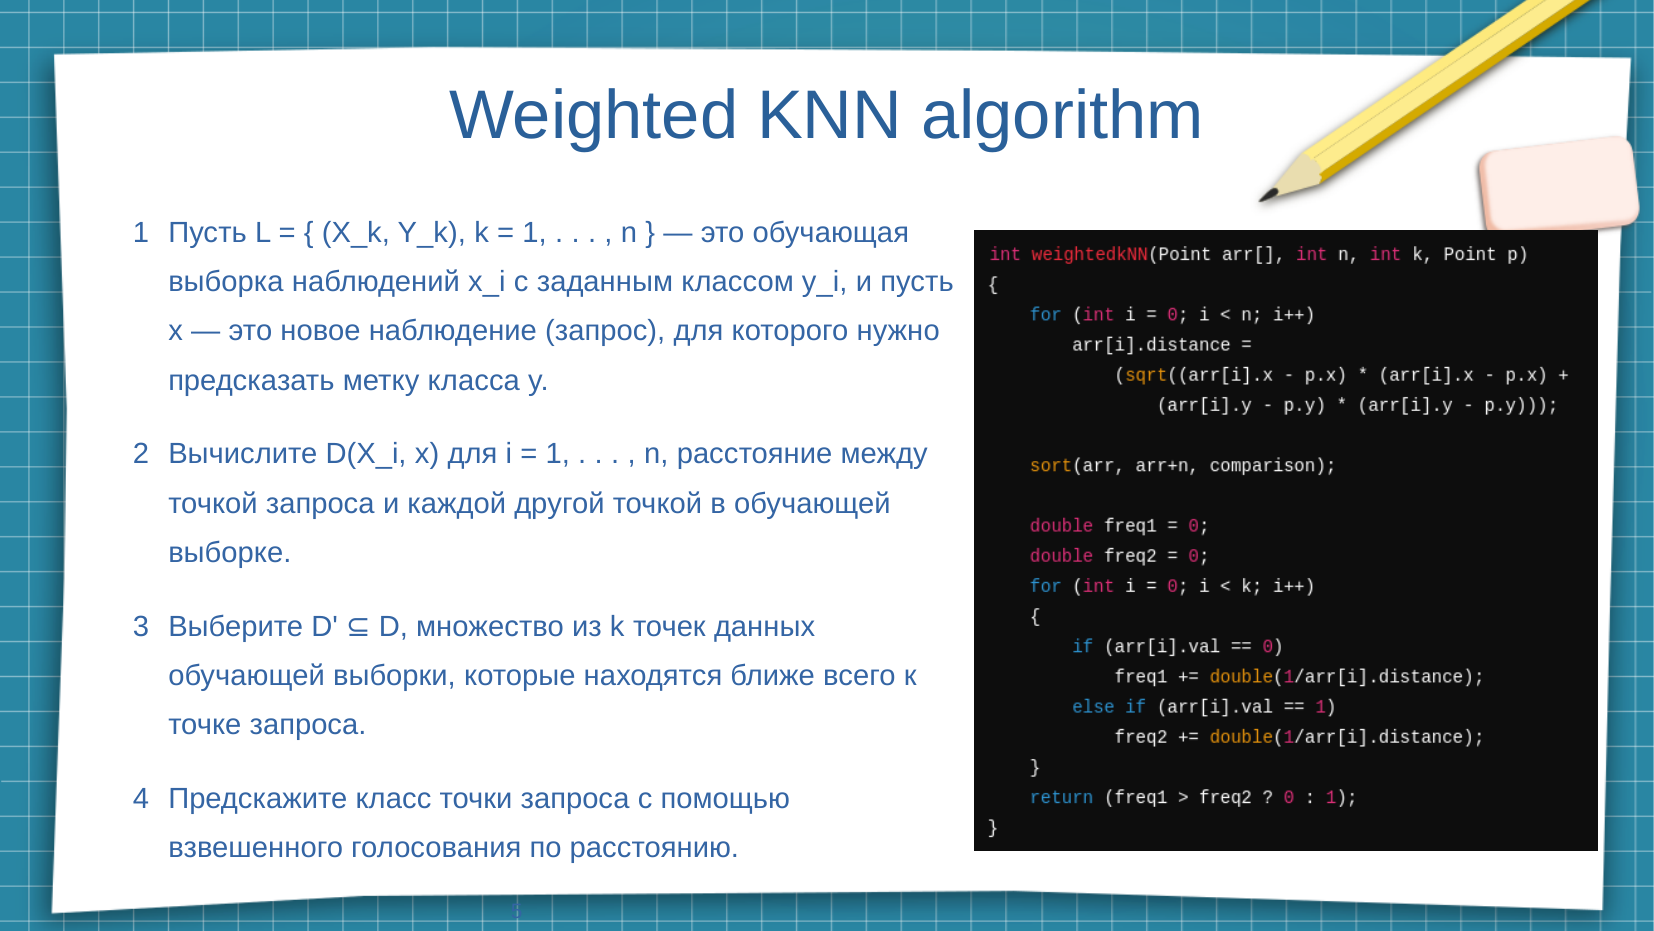

# Weighted KNN algorithm
Пусть L = { (X_k, Y_k), k = 1, . . . , n } — это обучающая выборка наблюдений x_i с заданным классом y_i, и пусть x — это новое наблюдение (запрос), для которого нужно предсказать метку класса y.
Вычислите D(X_i, x) для i = 1, . . . , n, расстояние между точкой запроса и каждой другой точкой в обучающей выборке.
Выберите D' ⊆ D, множество из k точек данных обучающей выборки, которые находятся ближе всего к точке запроса.
Предскажите класс точки запроса с помощью взвешенного голосования по расстоянию.